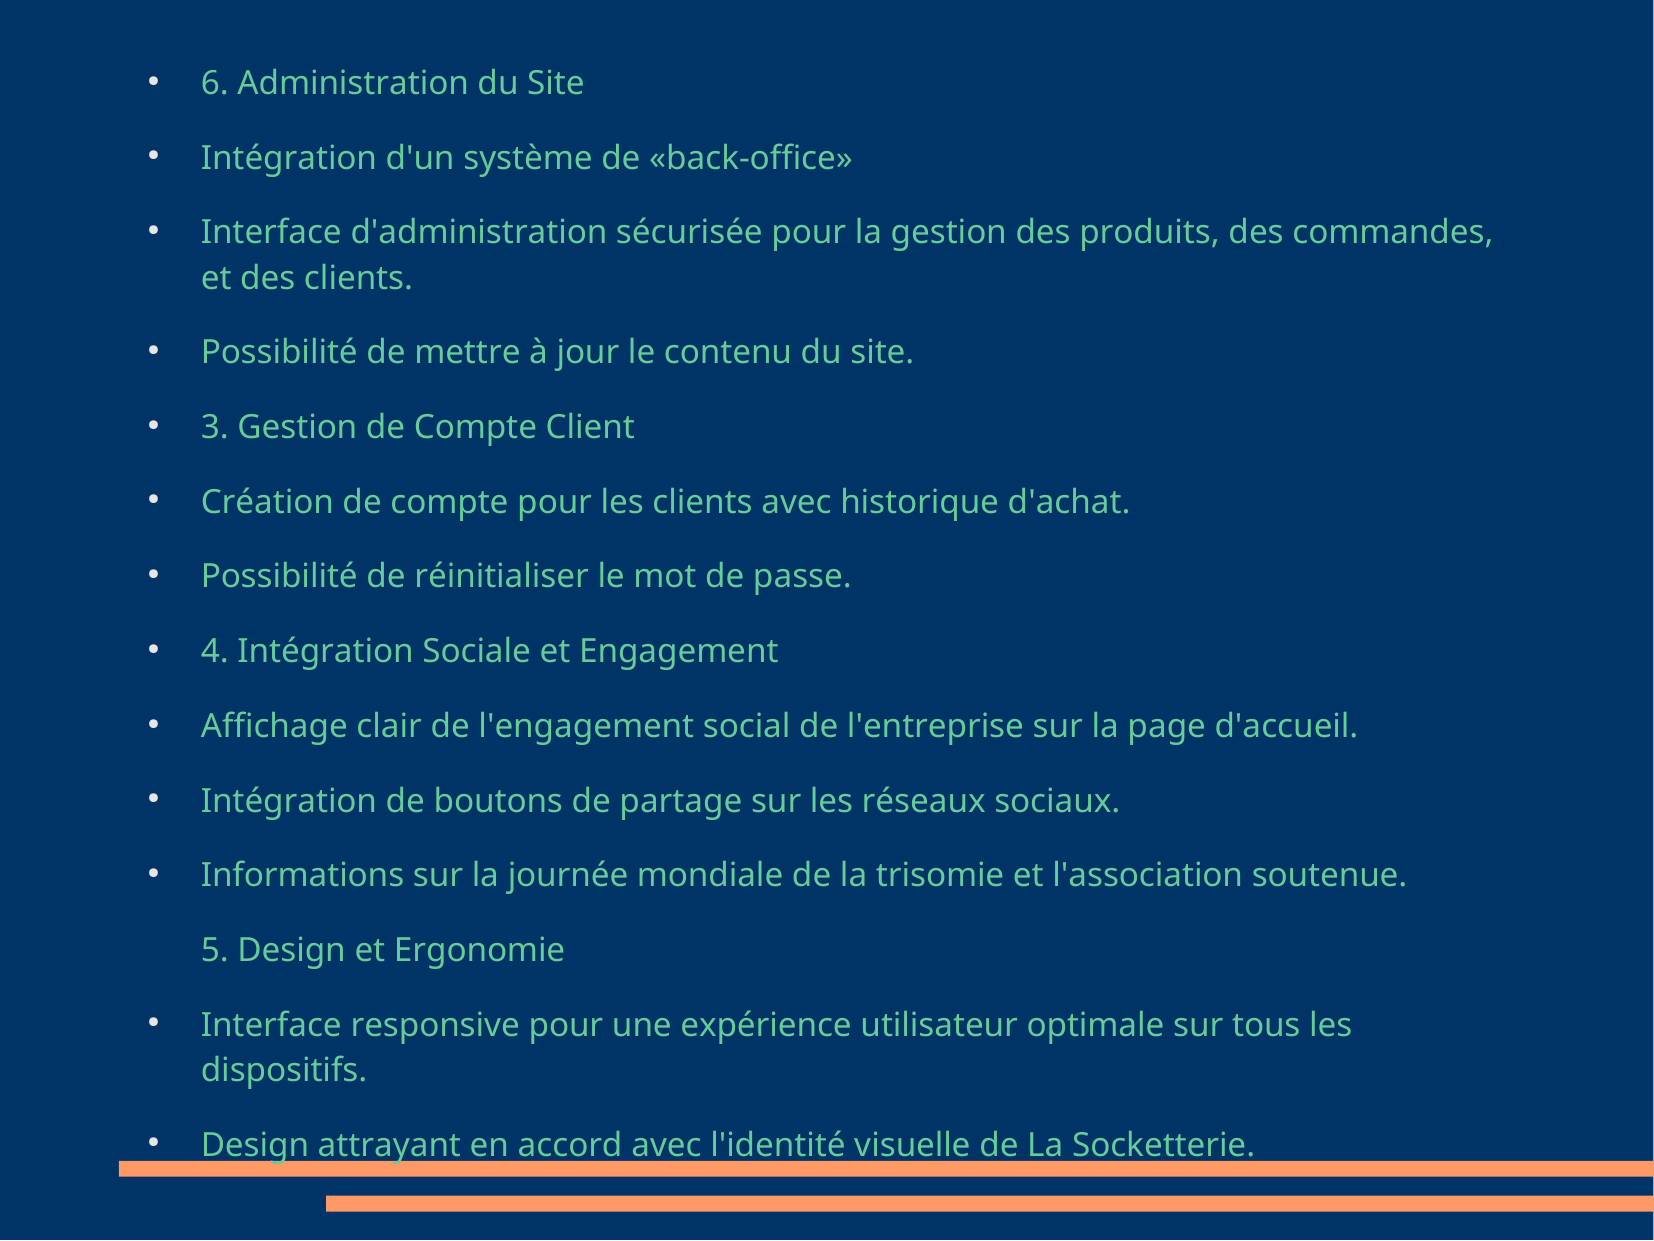

# 6. Administration du Site
Intégration d'un système de «back-office»
Interface d'administration sécurisée pour la gestion des produits, des commandes, et des clients.
Possibilité de mettre à jour le contenu du site.
3. Gestion de Compte Client
Création de compte pour les clients avec historique d'achat.
Possibilité de réinitialiser le mot de passe.
4. Intégration Sociale et Engagement
Affichage clair de l'engagement social de l'entreprise sur la page d'accueil.
Intégration de boutons de partage sur les réseaux sociaux.
Informations sur la journée mondiale de la trisomie et l'association soutenue.
5. Design et Ergonomie
Interface responsive pour une expérience utilisateur optimale sur tous les dispositifs.
Design attrayant en accord avec l'identité visuelle de La Socketterie.